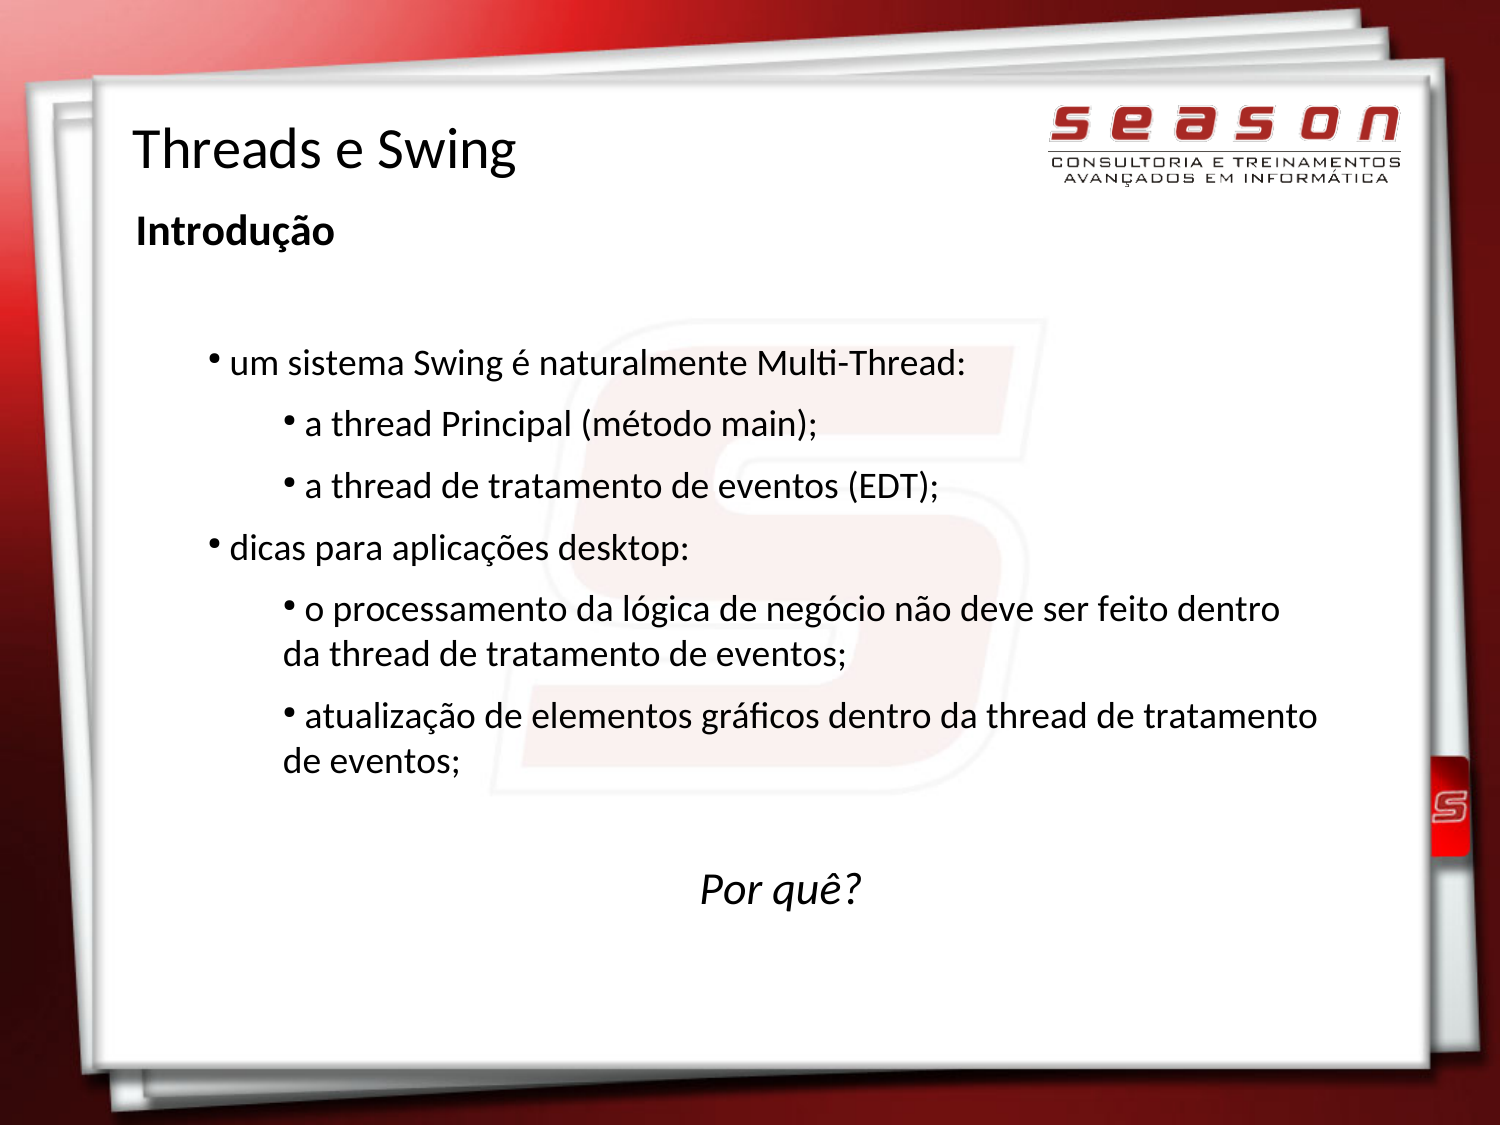

# Threads e Swing
Introdução
 um sistema Swing é naturalmente Multi-Thread:
 a thread Principal (método main);
 a thread de tratamento de eventos (EDT);
 dicas para aplicações desktop:
 o processamento da lógica de negócio não deve ser feito dentro da thread de tratamento de eventos;
 atualização de elementos gráficos dentro da thread de tratamento de eventos;
 Por quê?